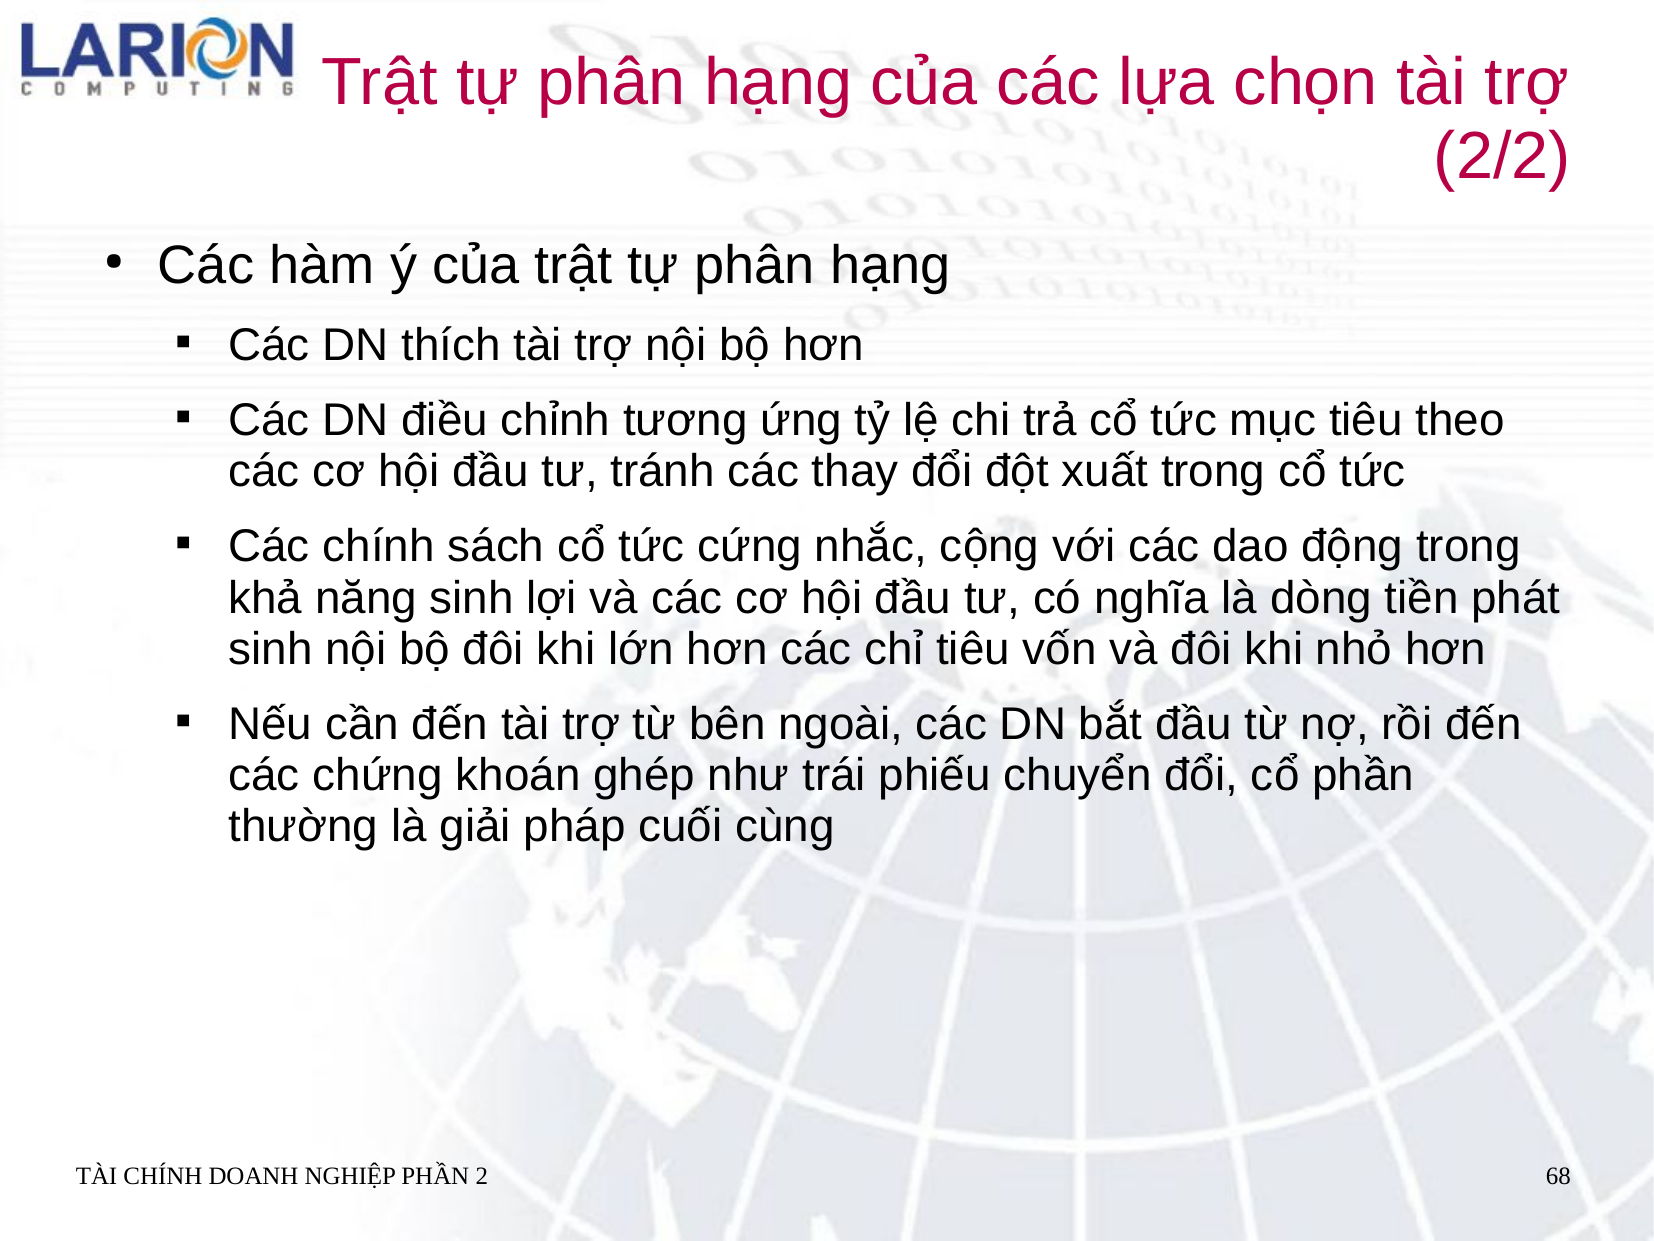

# Trật tự phân hạng của các lựa chọn tài trợ (2/2)
Các hàm ý của trật tự phân hạng
Các DN thích tài trợ nội bộ hơn
Các DN điều chỉnh tương ứng tỷ lệ chi trả cổ tức mục tiêu theo các cơ hội đầu tư, tránh các thay đổi đột xuất trong cổ tức
Các chính sách cổ tức cứng nhắc, cộng với các dao động trong khả năng sinh lợi và các cơ hội đầu tư, có nghĩa là dòng tiền phát sinh nội bộ đôi khi lớn hơn các chỉ tiêu vốn và đôi khi nhỏ hơn
Nếu cần đến tài trợ từ bên ngoài, các DN bắt đầu từ nợ, rồi đến các chứng khoán ghép như trái phiếu chuyển đổi, cổ phần thường là giải pháp cuối cùng
TÀI CHÍNH DOANH NGHIỆP PHẦN 2
68